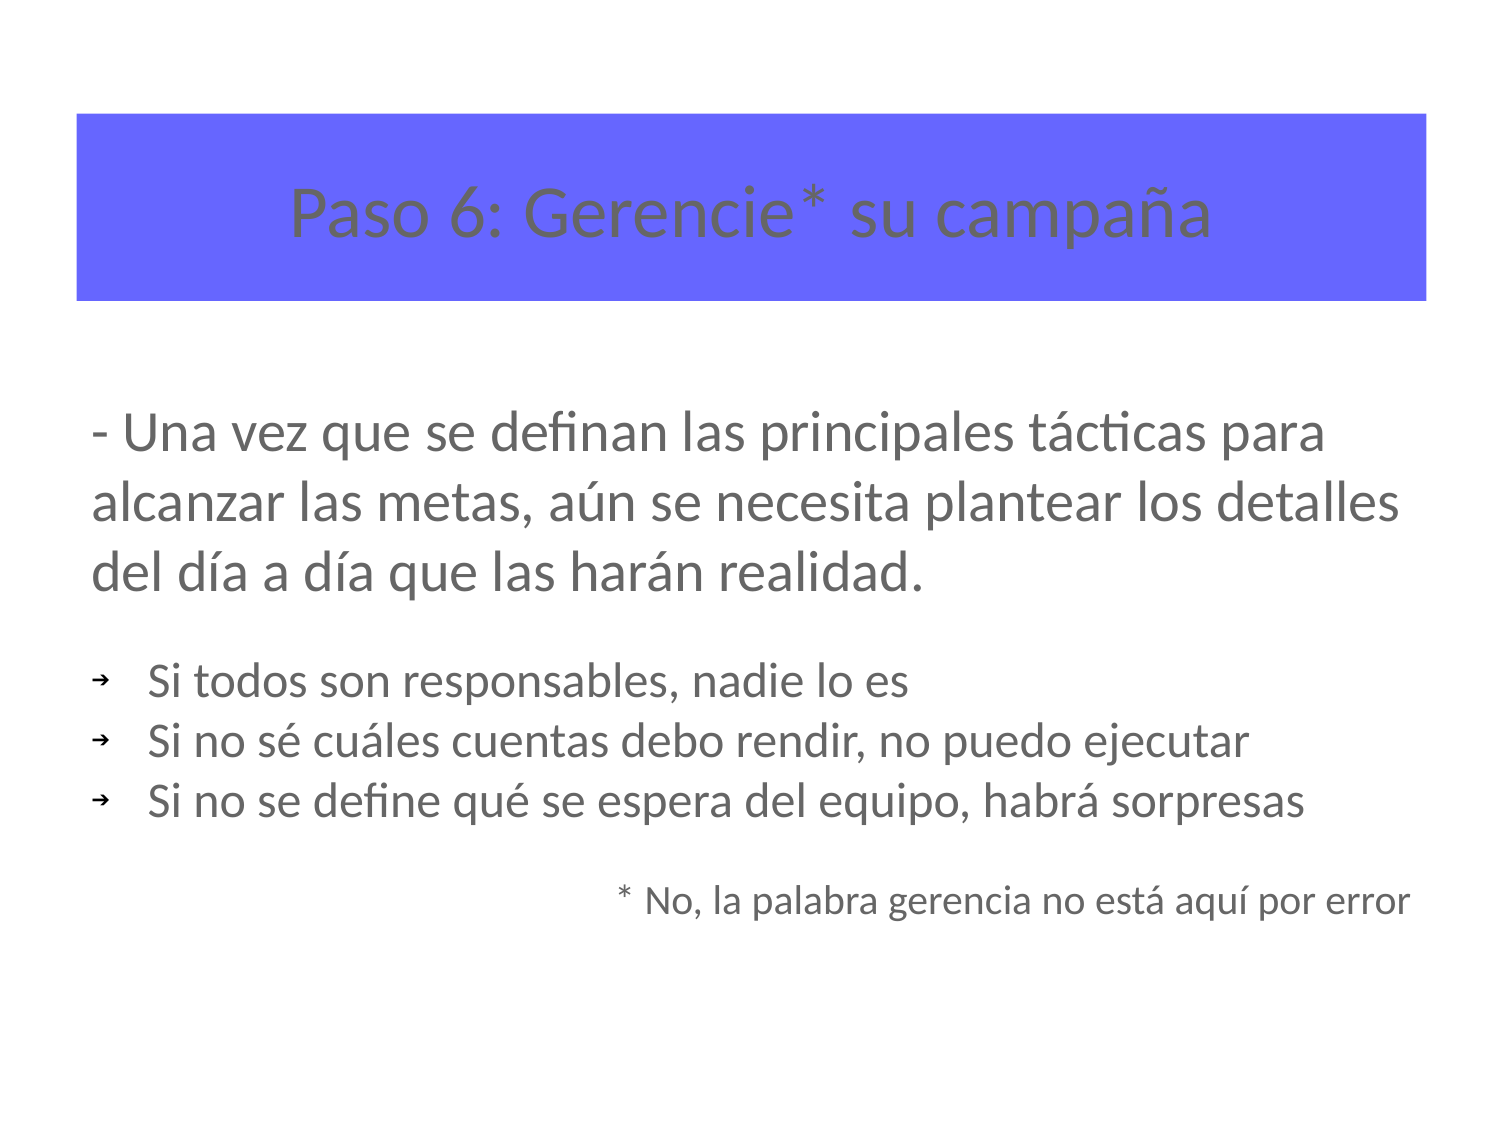

Paso 6: Gerencie* su campaña
- Una vez que se definan las principales tácticas para alcanzar las metas, aún se necesita plantear los detalles del día a día que las harán realidad.
Si todos son responsables, nadie lo es
Si no sé cuáles cuentas debo rendir, no puedo ejecutar
Si no se define qué se espera del equipo, habrá sorpresas
* No, la palabra gerencia no está aquí por error